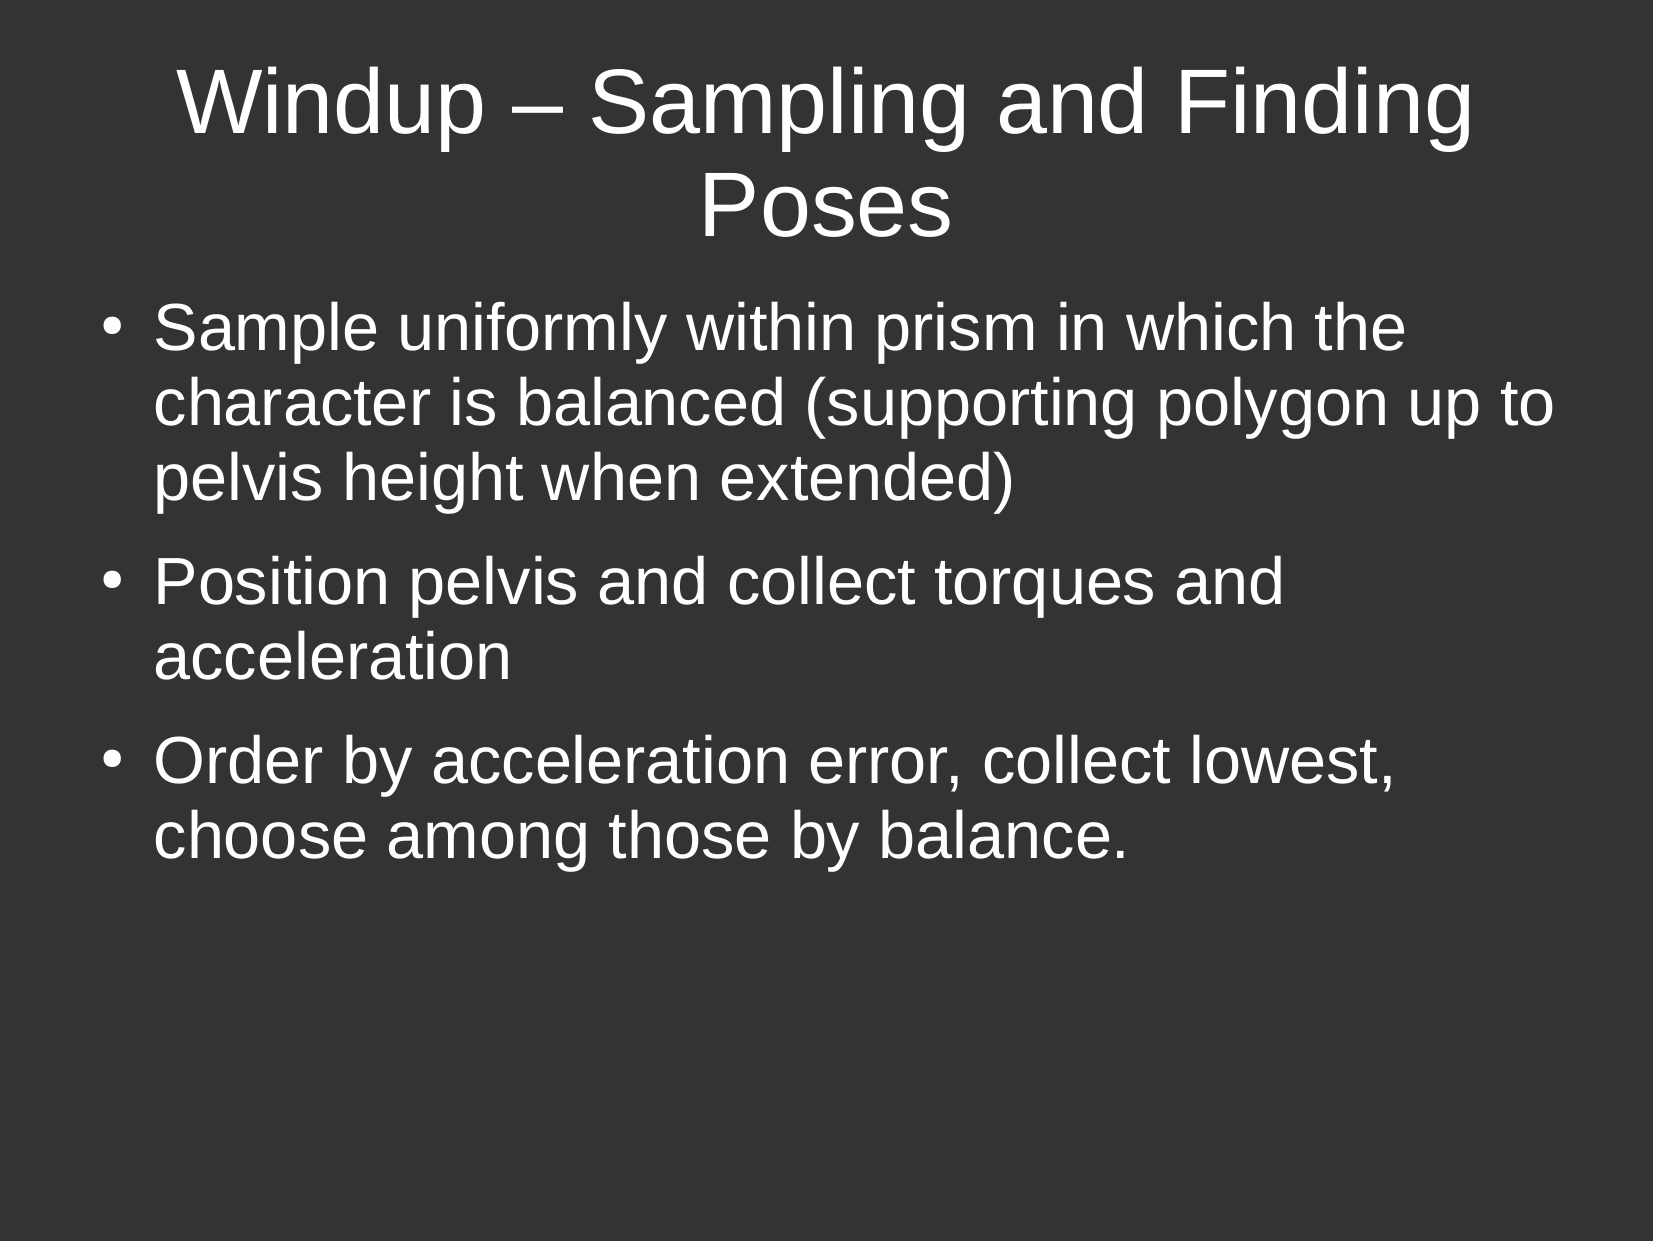

# Windup – Sampling and Finding Poses
Sample uniformly within prism in which the character is balanced (supporting polygon up to pelvis height when extended)
Position pelvis and collect torques and acceleration
Order by acceleration error, collect lowest, choose among those by balance.